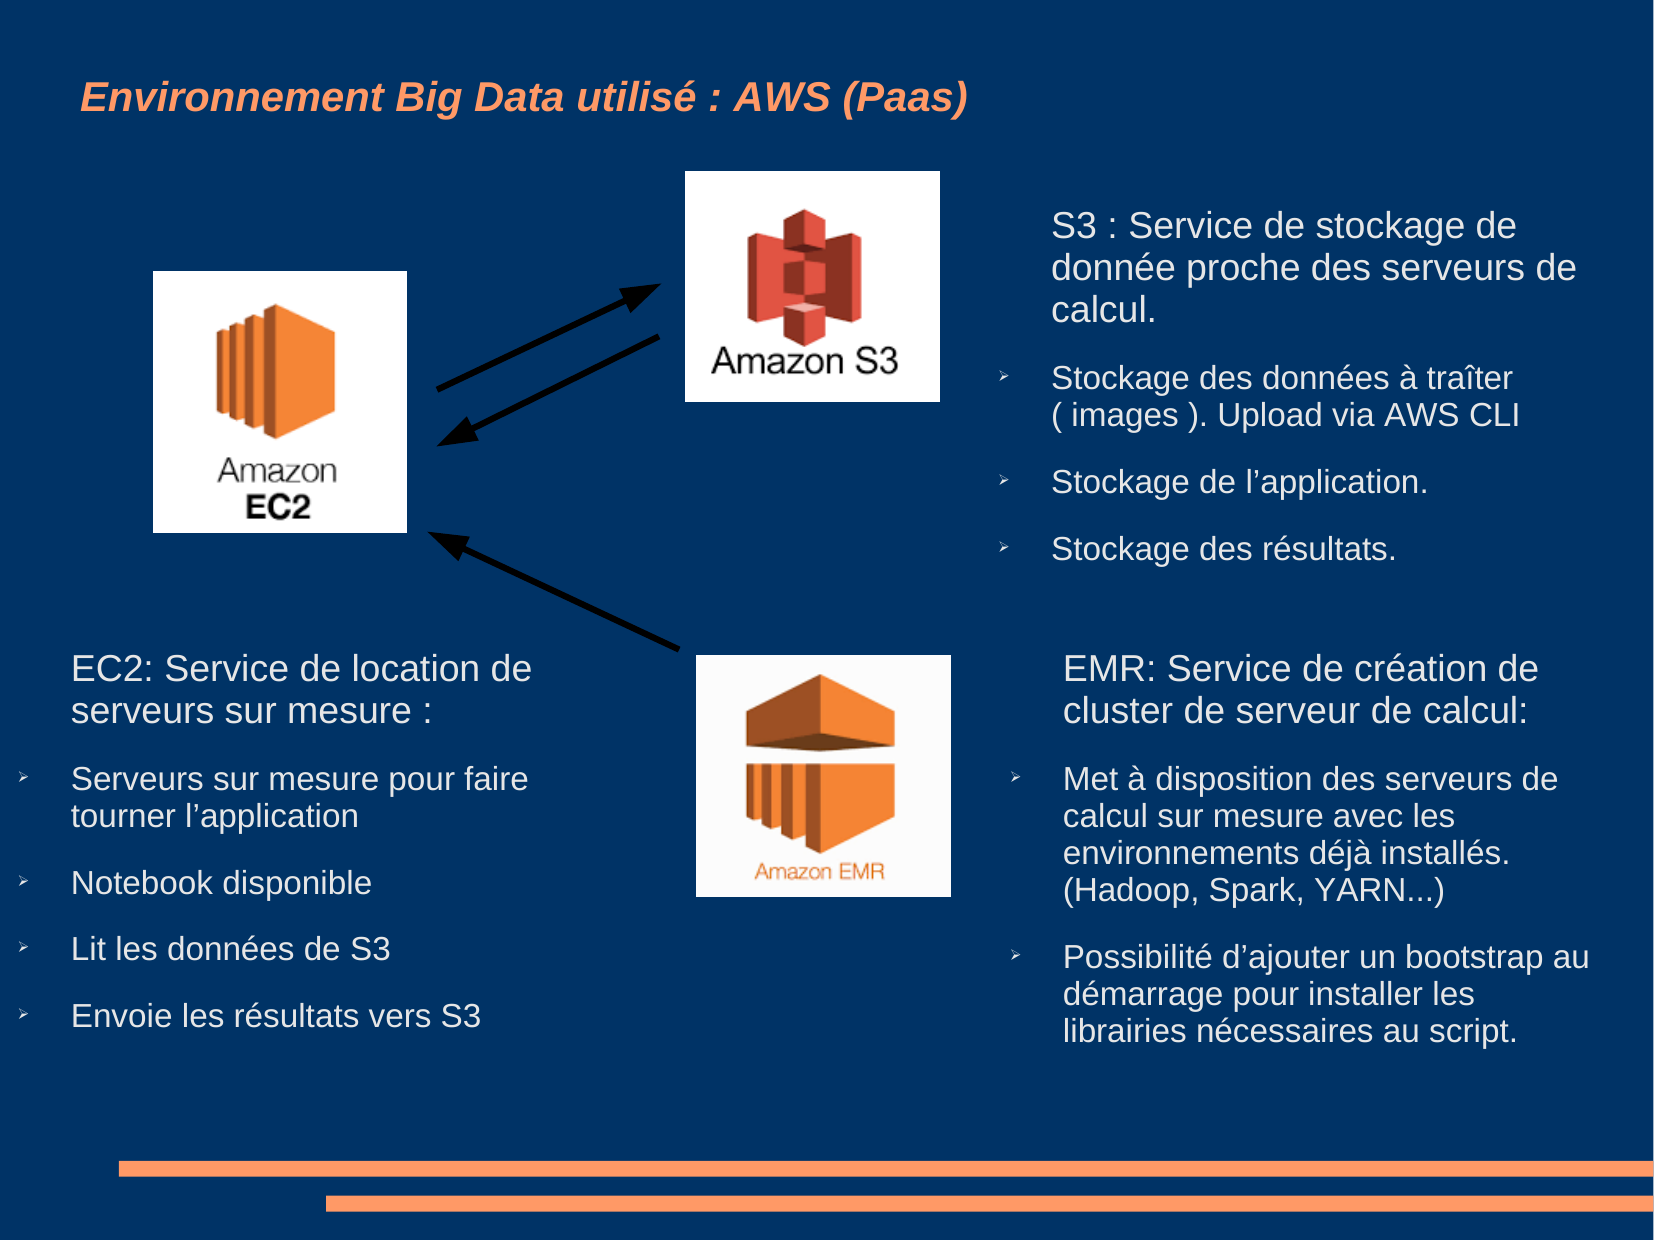

# Environnement Big Data utilisé : AWS (Paas)
S3 : Service de stockage de donnée proche des serveurs de calcul.
Stockage des données à traîter ( images ). Upload via AWS CLI
Stockage de l’application.
Stockage des résultats.
EMR: Service de création de cluster de serveur de calcul:
Met à disposition des serveurs de calcul sur mesure avec les environnements déjà installés. (Hadoop, Spark, YARN...)
Possibilité d’ajouter un bootstrap au démarrage pour installer les librairies nécessaires au script.
EC2: Service de location de serveurs sur mesure :
Serveurs sur mesure pour faire tourner l’application
Notebook disponible
Lit les données de S3
Envoie les résultats vers S3